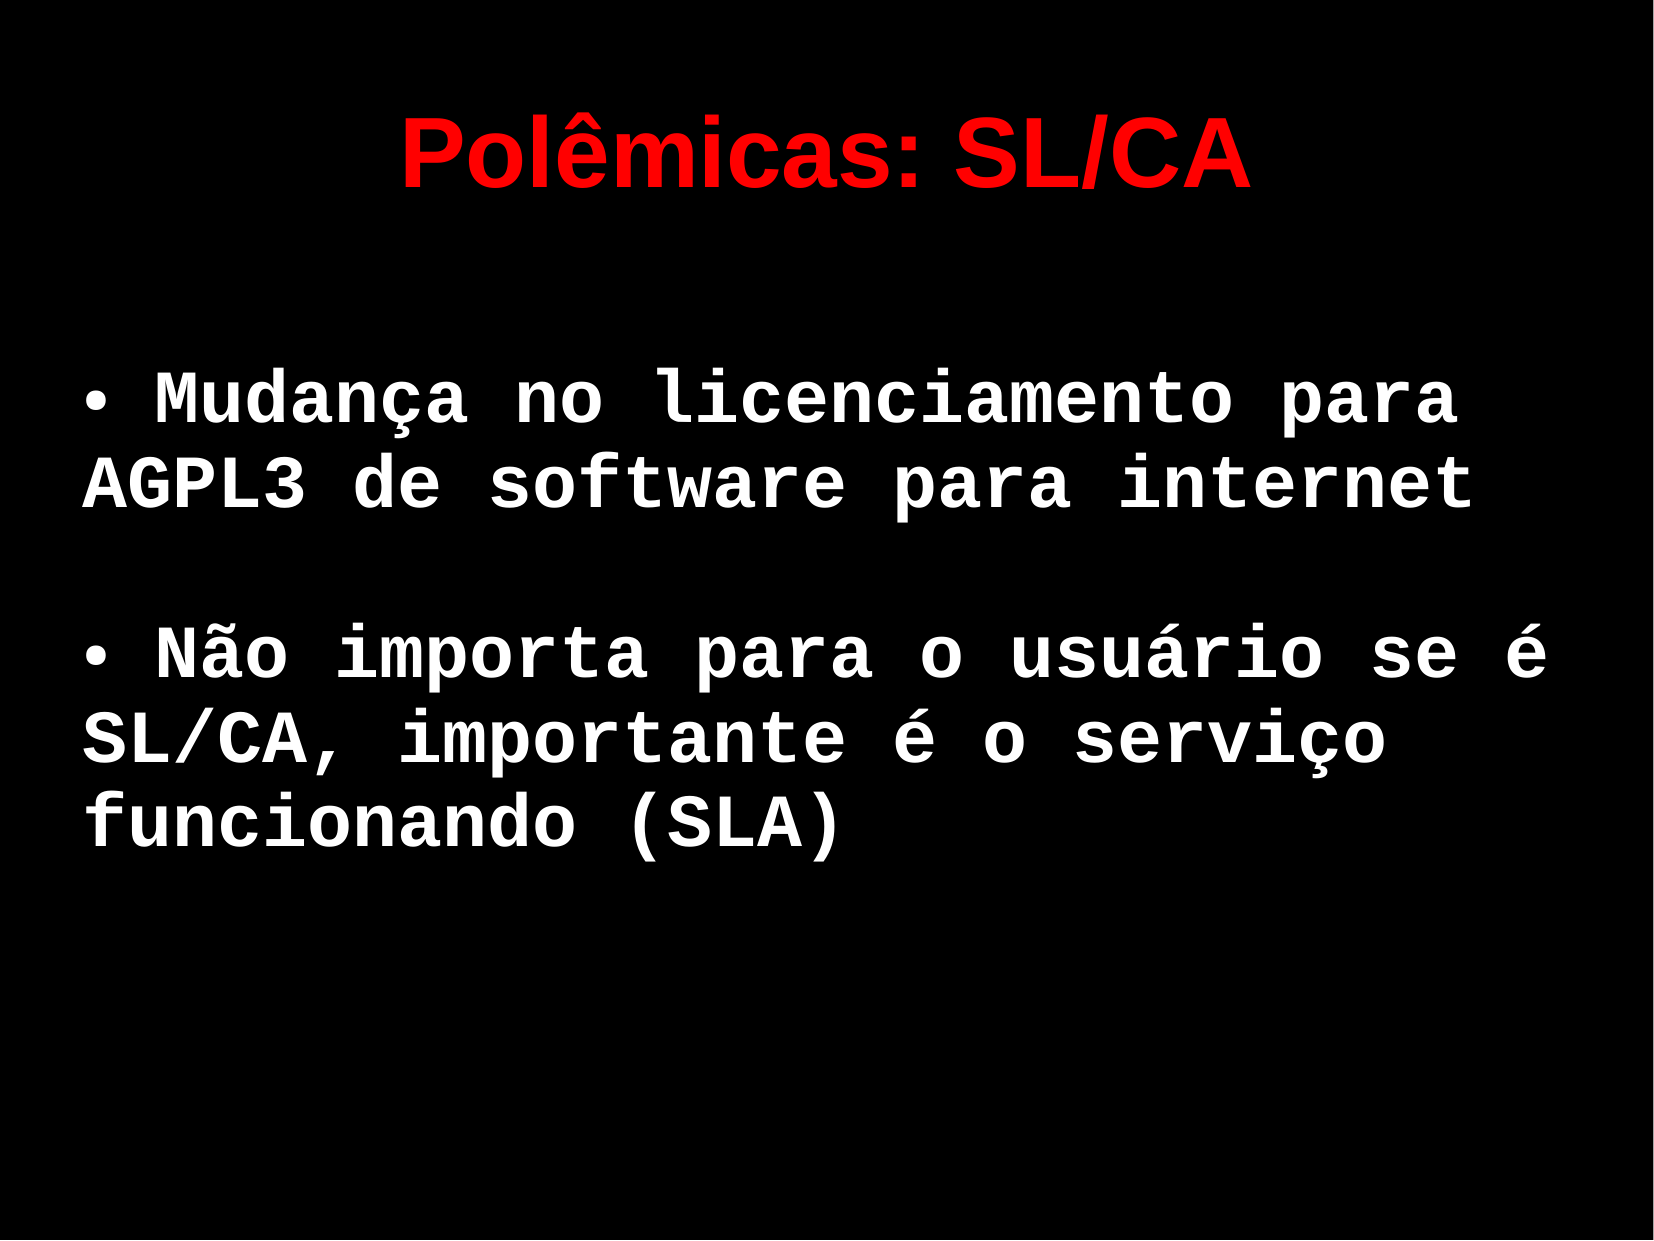

Polêmicas: SL/CA
# Mudança no licenciamento para AGPL3 de software para internet
 Não importa para o usuário se é SL/CA, importante é o serviço funcionando (SLA)